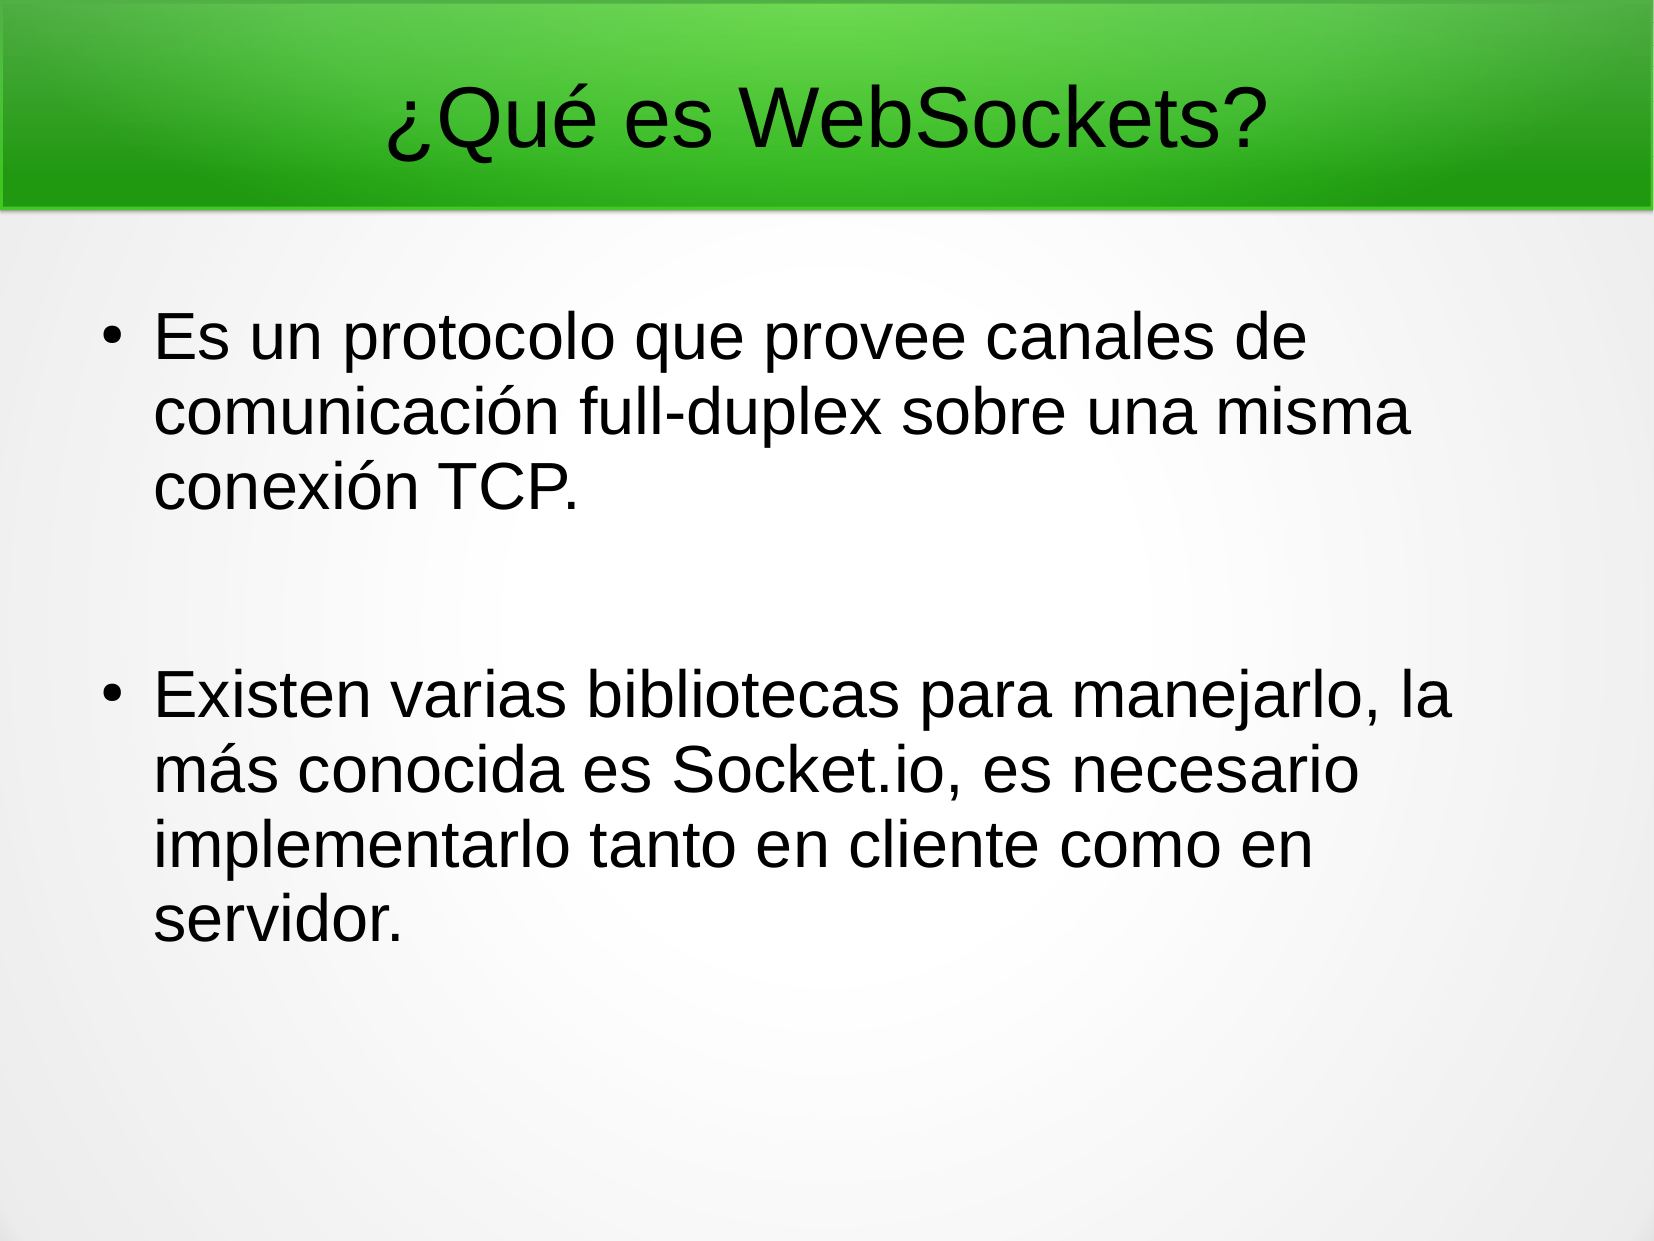

# ¿Qué es WebSockets?
Es un protocolo que provee canales de comunicación full-duplex sobre una misma conexión TCP.
Existen varias bibliotecas para manejarlo, la más conocida es Socket.io, es necesario implementarlo tanto en cliente como en servidor.